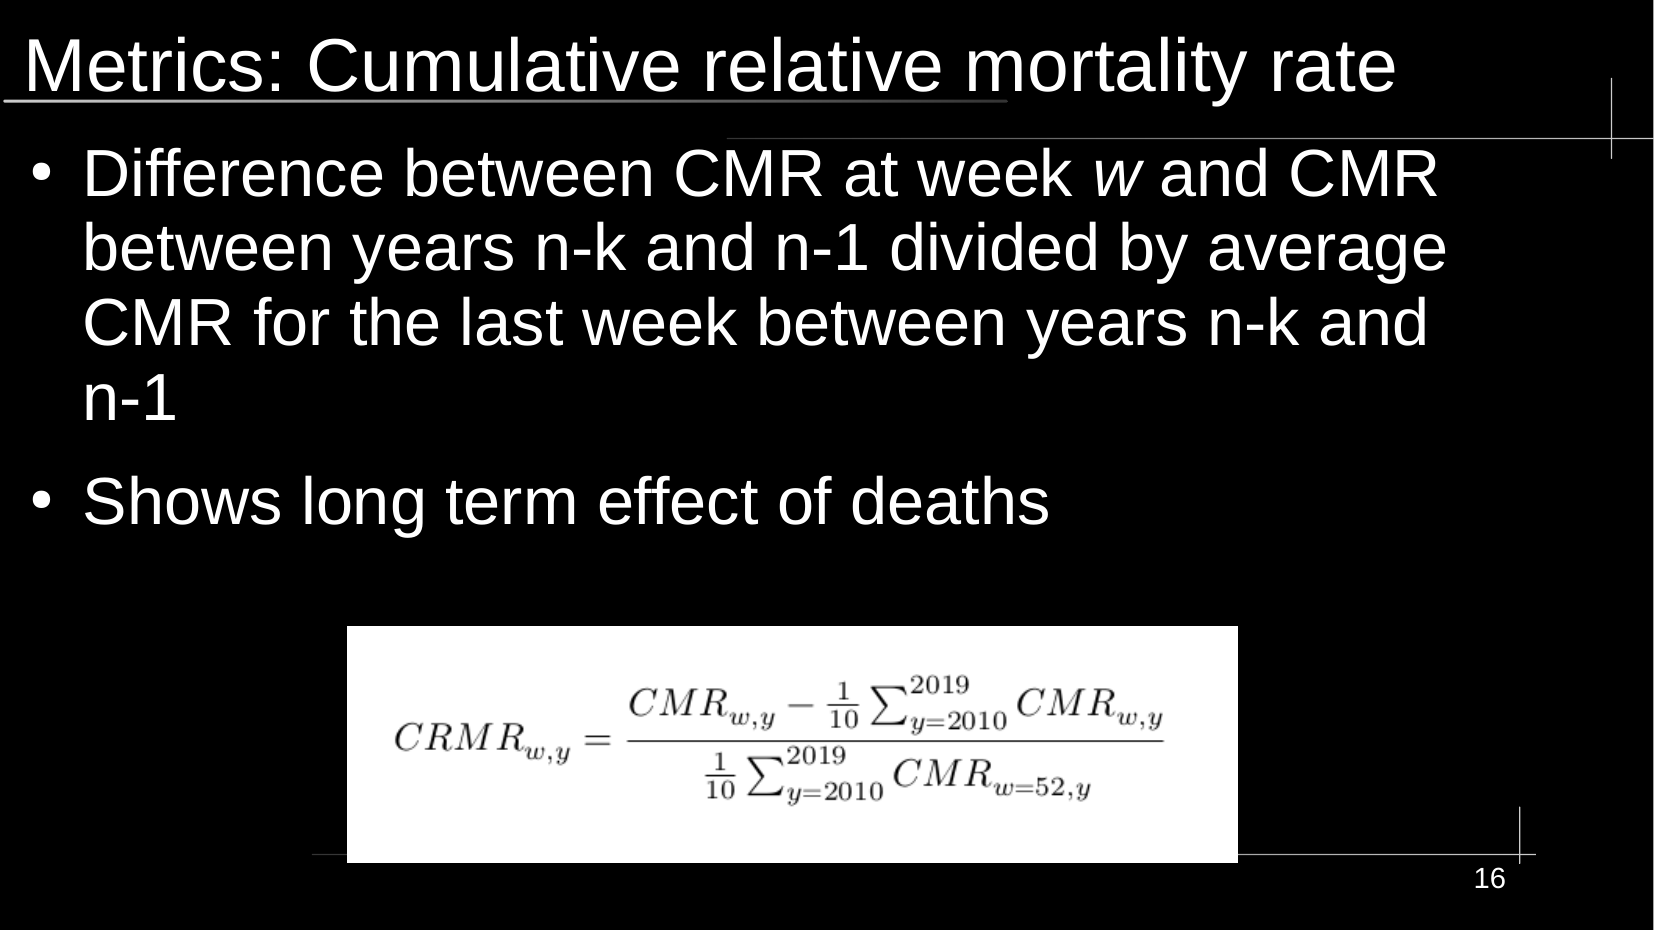

# Metrics: Cumulative relative mortality rate
Difference between CMR at week w and CMR between years n-k and n-1 divided by average CMR for the last week between years n-k and n-1
Shows long term effect of deaths
16